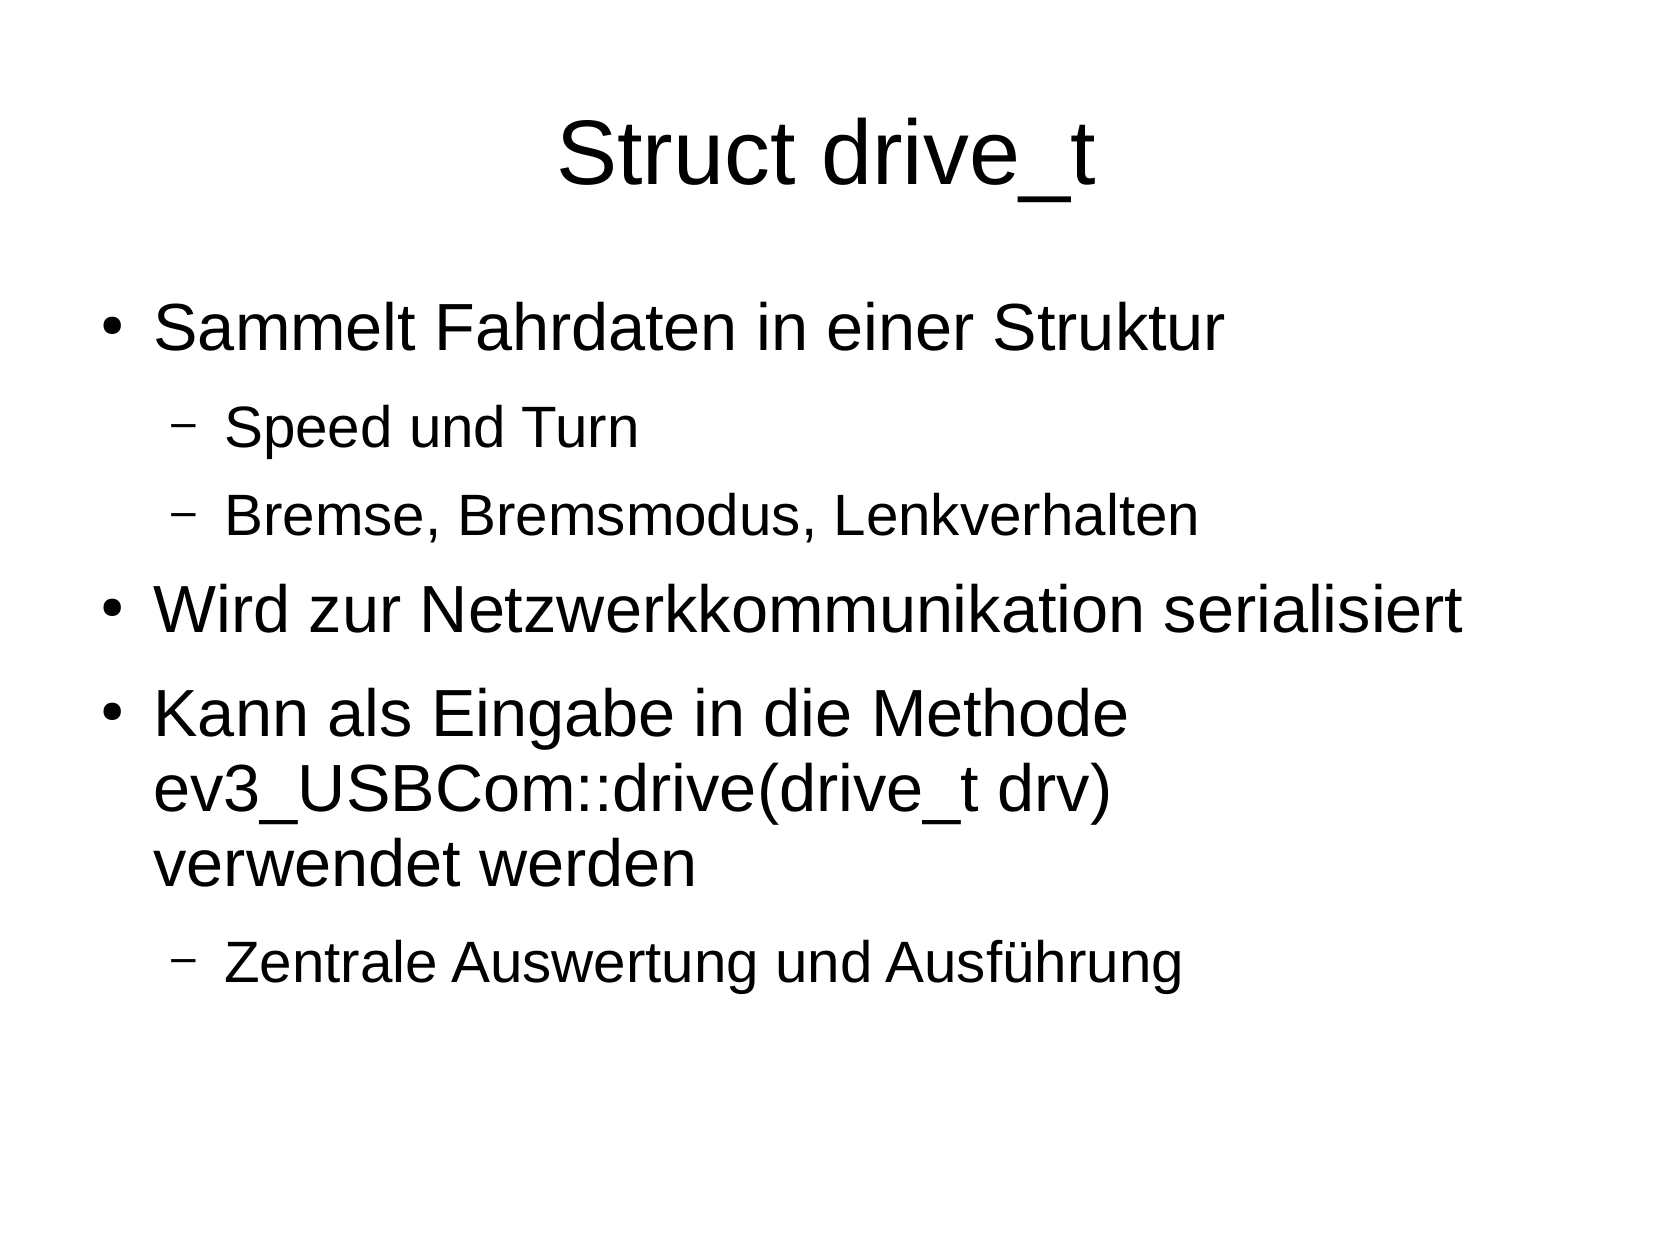

# Struct drive_t
Sammelt Fahrdaten in einer Struktur
Speed und Turn
Bremse, Bremsmodus, Lenkverhalten
Wird zur Netzwerkkommunikation serialisiert
Kann als Eingabe in die Methode ev3_USBCom::drive(drive_t drv) verwendet werden
Zentrale Auswertung und Ausführung